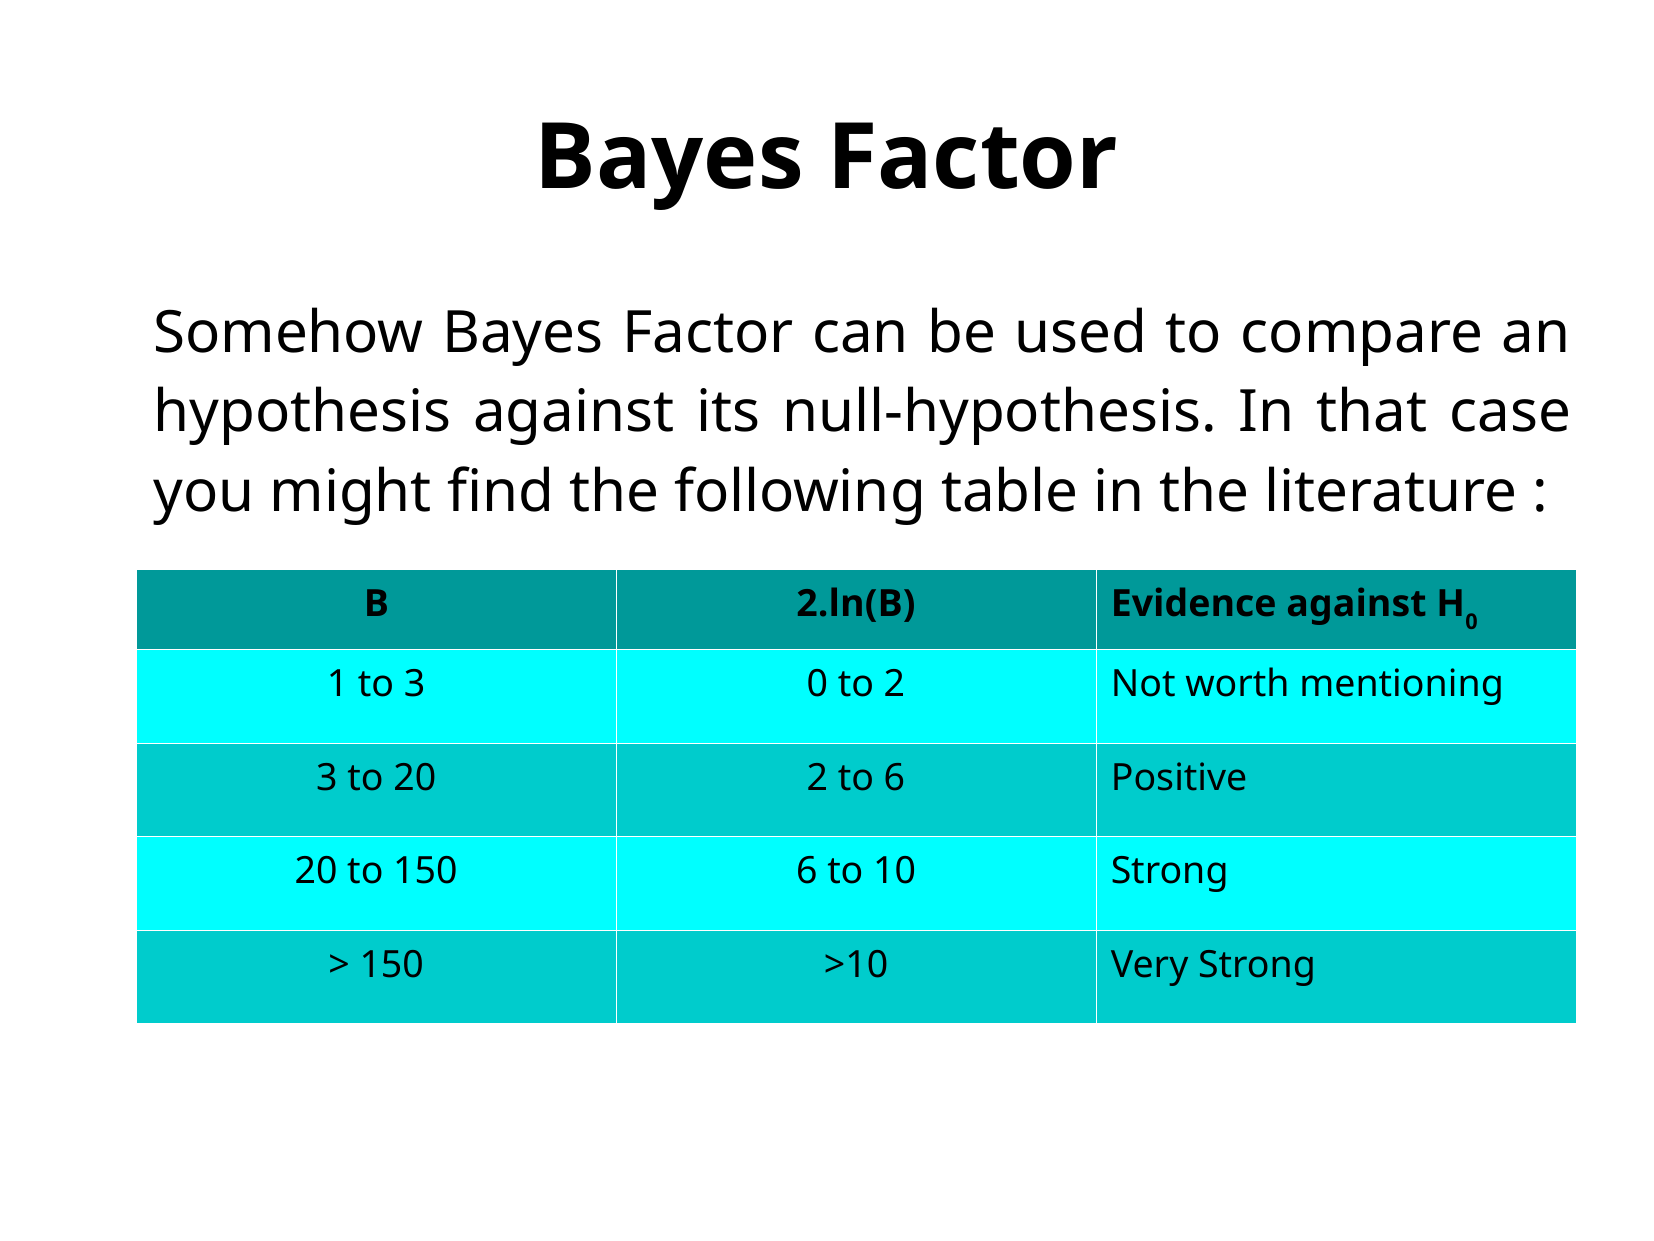

# Bayes Factor
Somehow Bayes Factor can be used to compare an hypothesis against its null-hypothesis. In that case you might find the following table in the literature :
| B | 2.ln(B) | Evidence against H0 |
| --- | --- | --- |
| 1 to 3 | 0 to 2 | Not worth mentioning |
| 3 to 20 | 2 to 6 | Positive |
| 20 to 150 | 6 to 10 | Strong |
| > 150 | >10 | Very Strong |